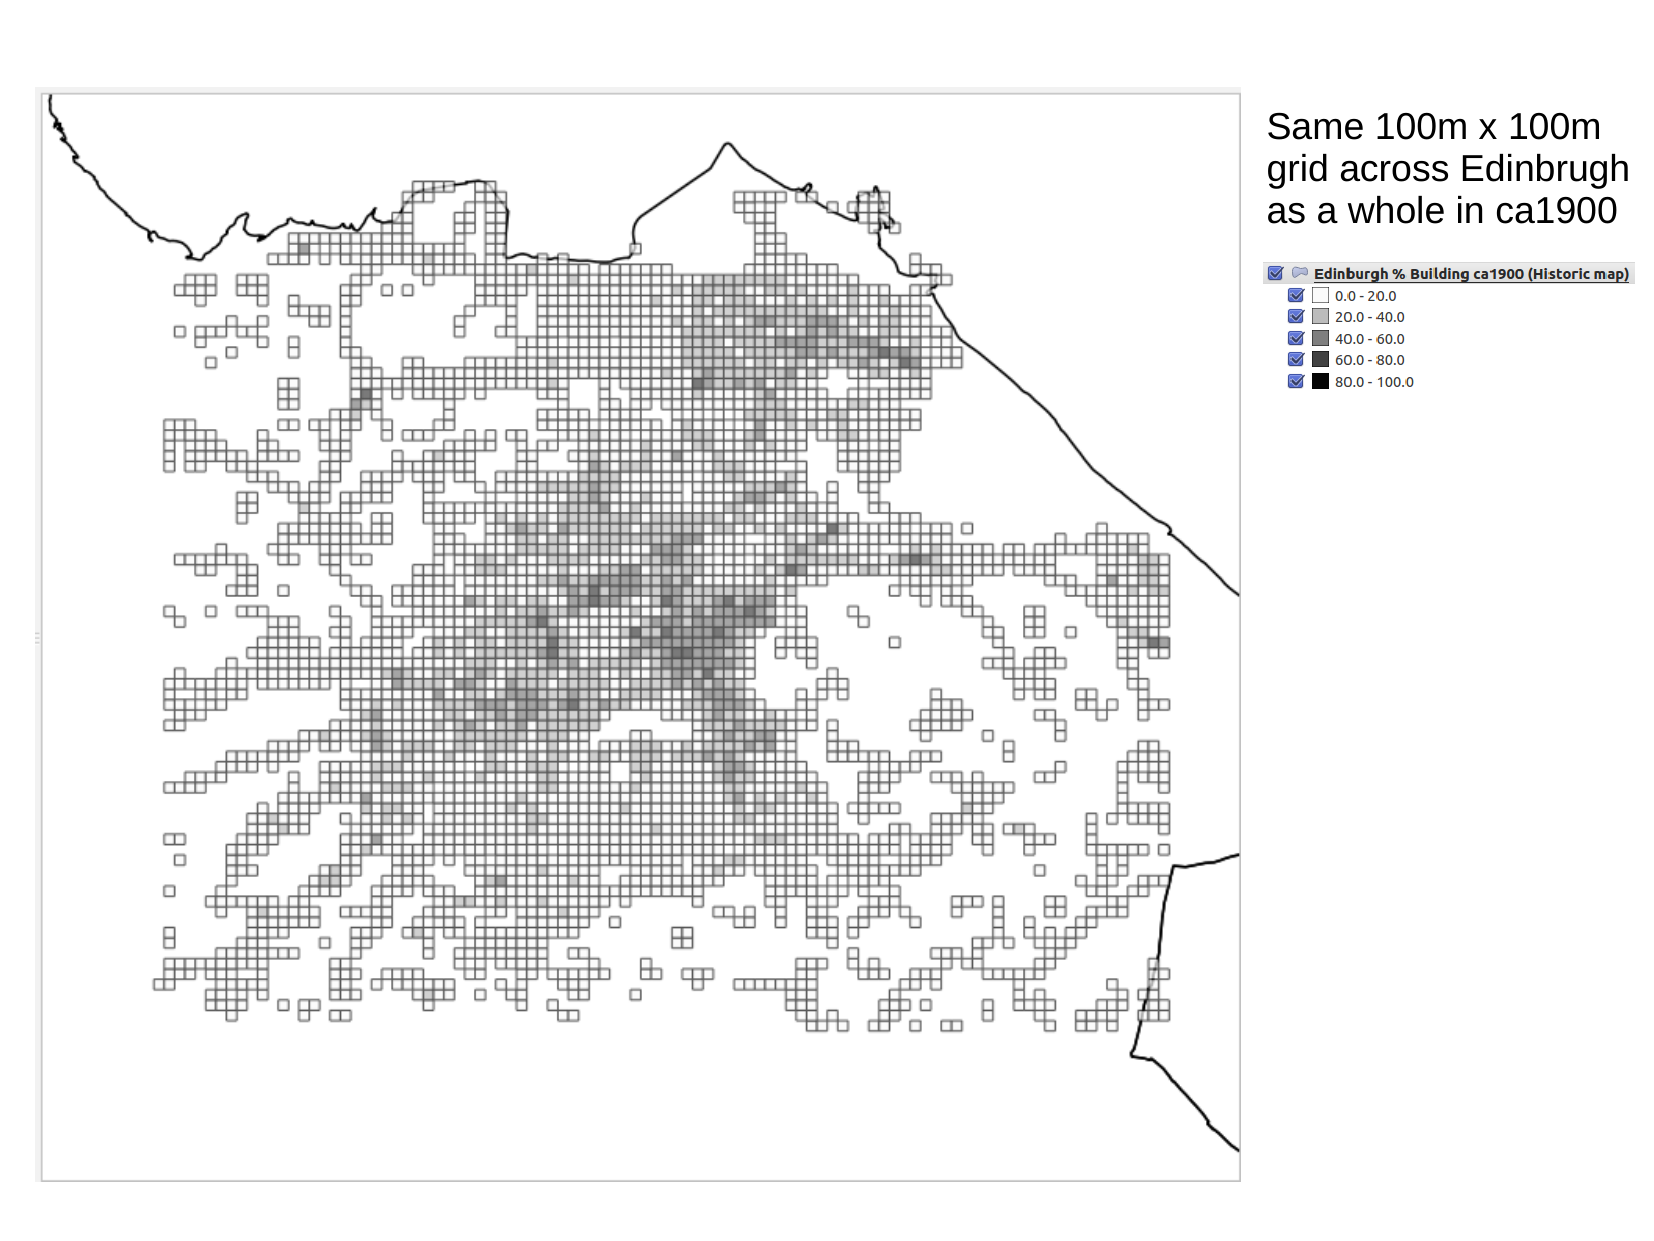

Same 100m x 100m grid across Edinbrugh as a whole in ca1900